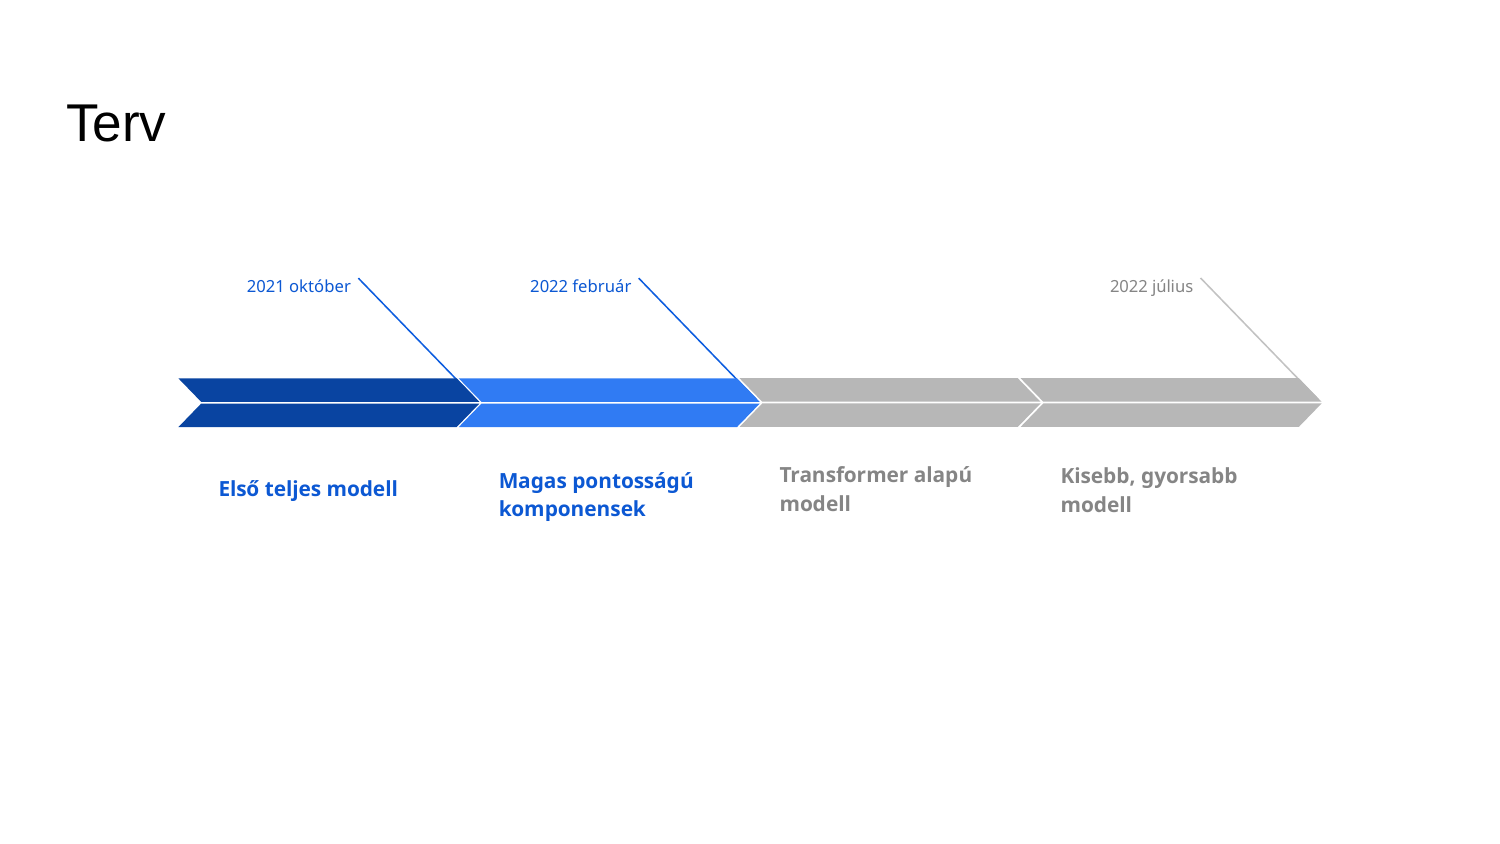

Terv
2022 július
Kisebb, gyorsabb modell
2021 október
Első teljes modell
2022 február
Magas pontosságú komponensek
Transformer alapú modell